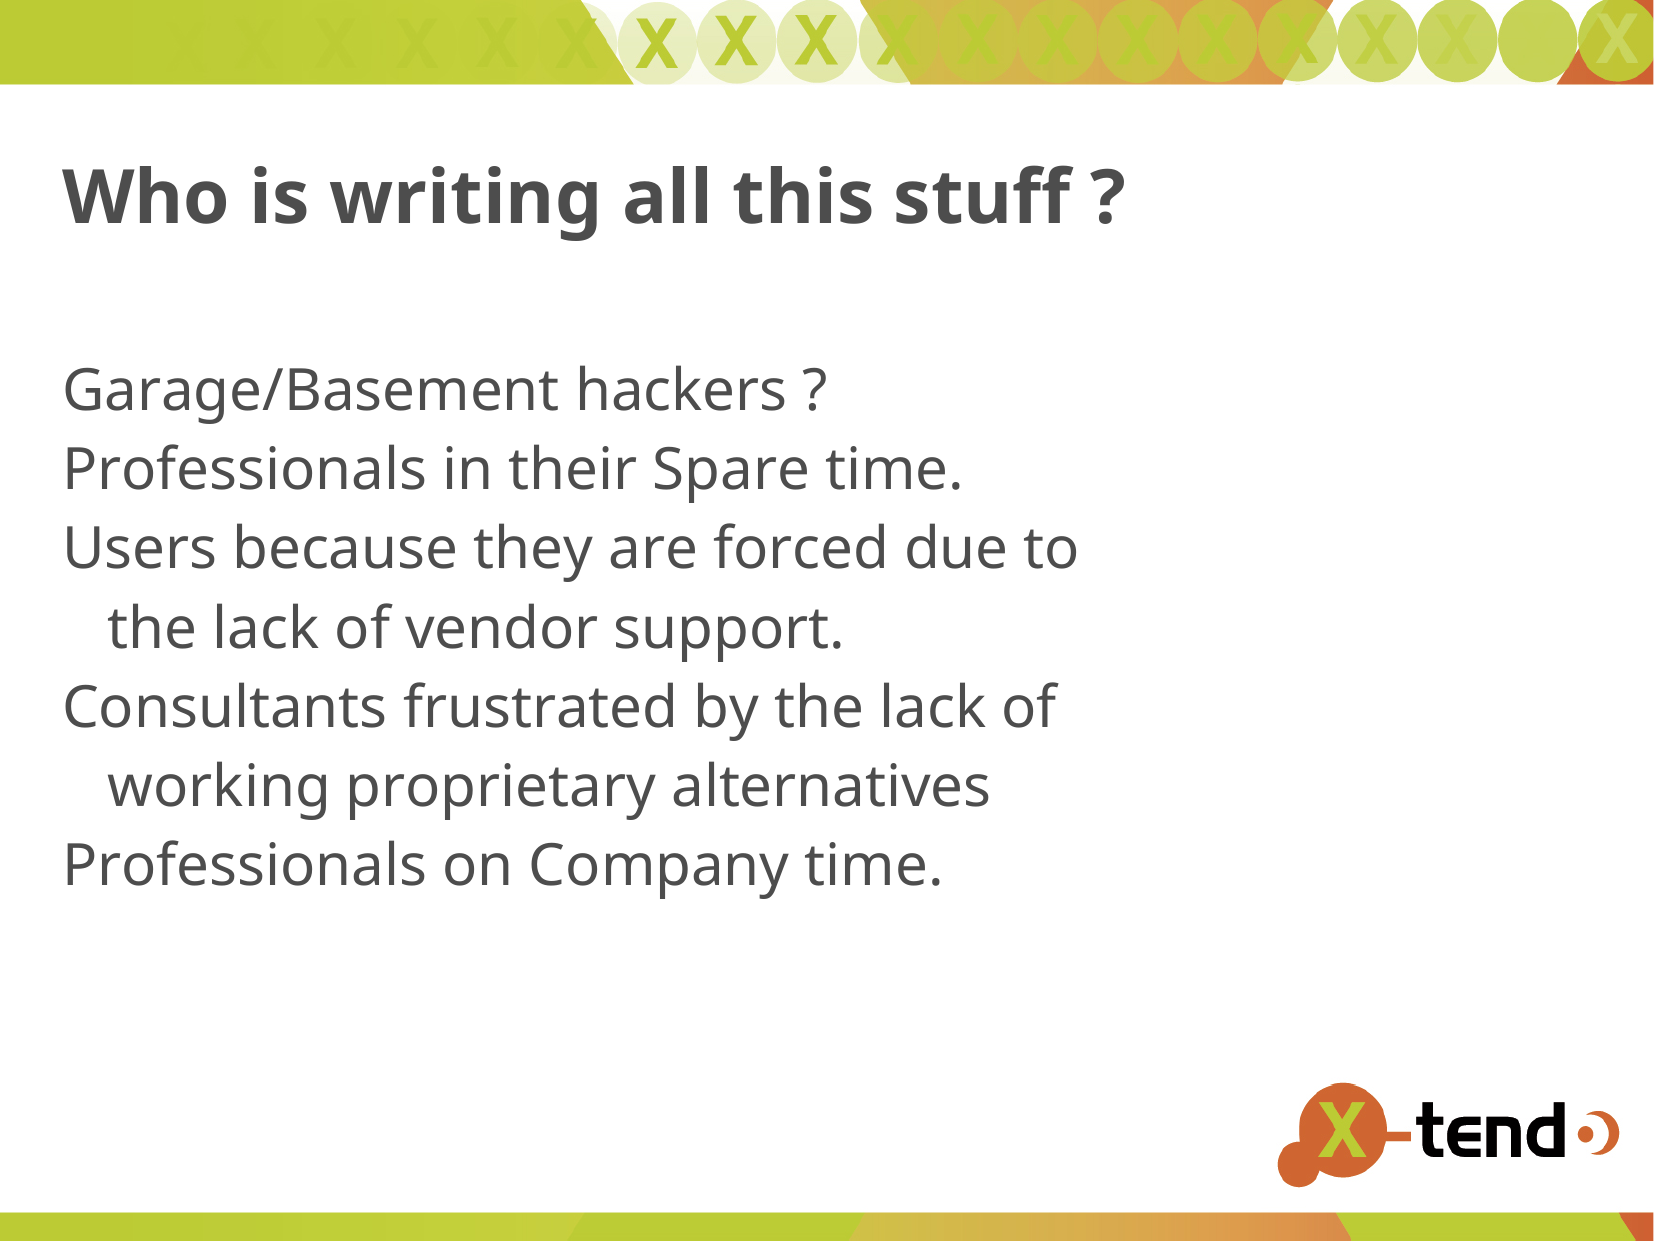

Who is writing all this stuff ?
Garage/Basement hackers ?
Professionals in their Spare time.
Users because they are forced due to
 the lack of vendor support.
Consultants frustrated by the lack of
 working proprietary alternatives
Professionals on Company time.
#